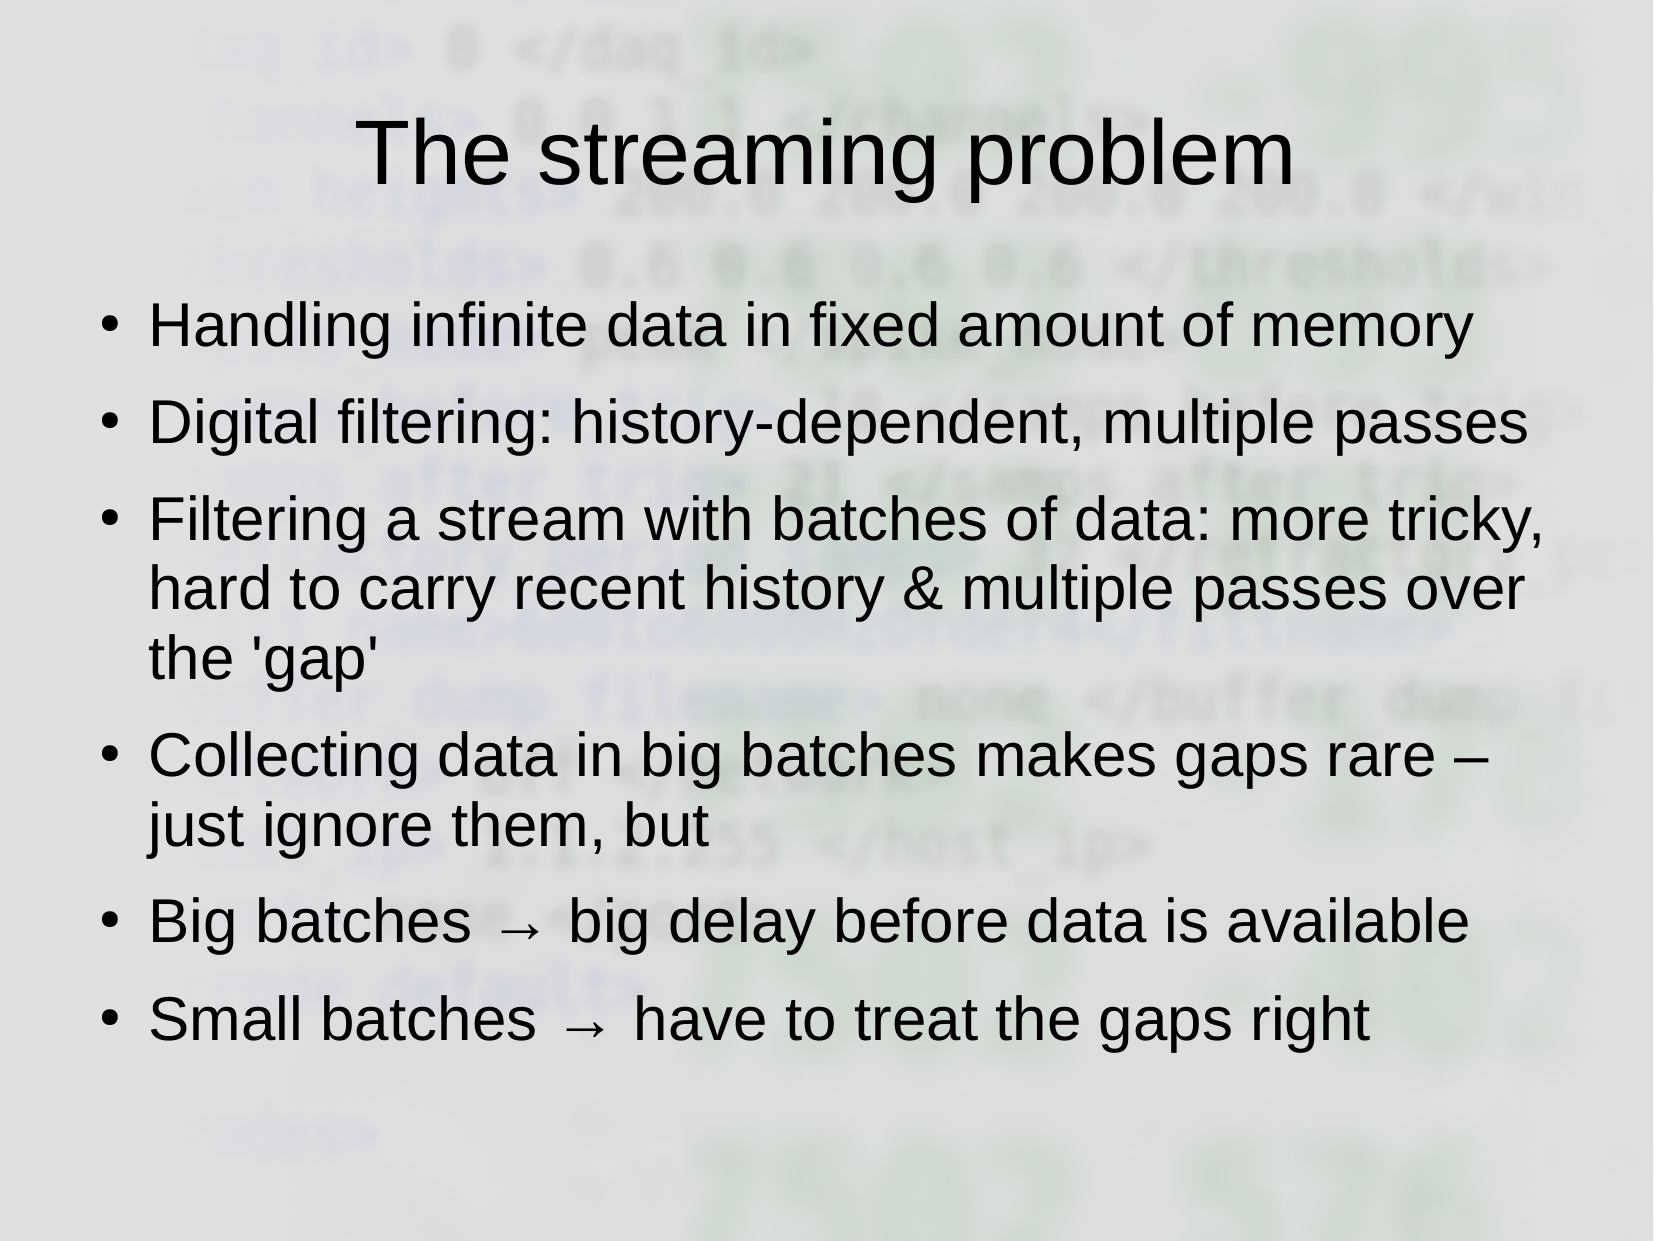

# The streaming problem
Handling infinite data in fixed amount of memory
Digital filtering: history-dependent, multiple passes
Filtering a stream with batches of data: more tricky, hard to carry recent history & multiple passes over the 'gap'
Collecting data in big batches makes gaps rare – just ignore them, but
Big batches → big delay before data is available
Small batches → have to treat the gaps right